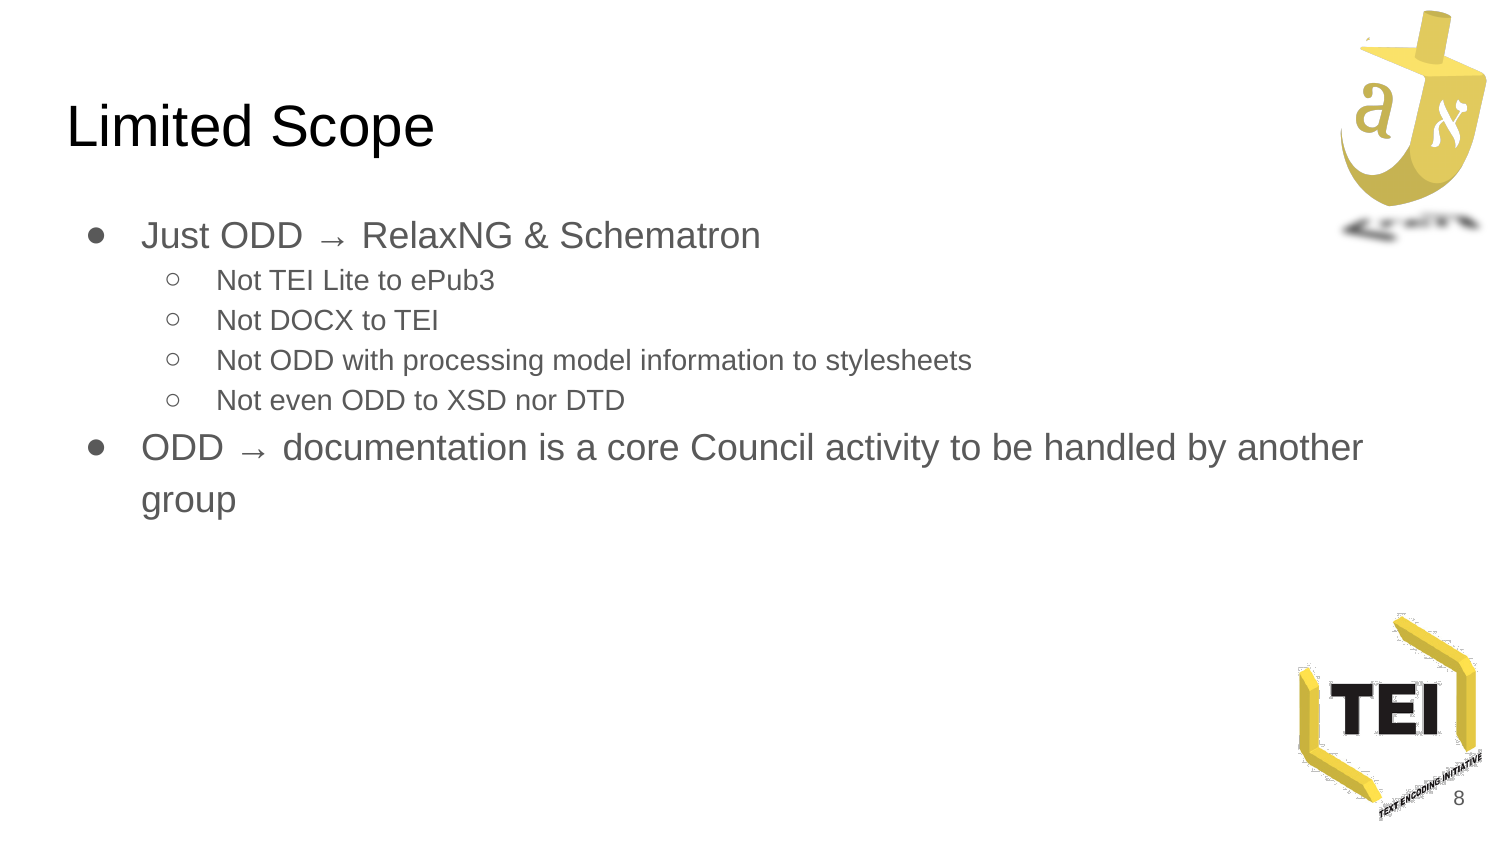

# Limited Scope
Just ODD → RelaxNG & Schematron
Not TEI Lite to ePub3
Not DOCX to TEI
Not ODD with processing model information to stylesheets
Not even ODD to XSD nor DTD
ODD → documentation is a core Council activity to be handled by another group